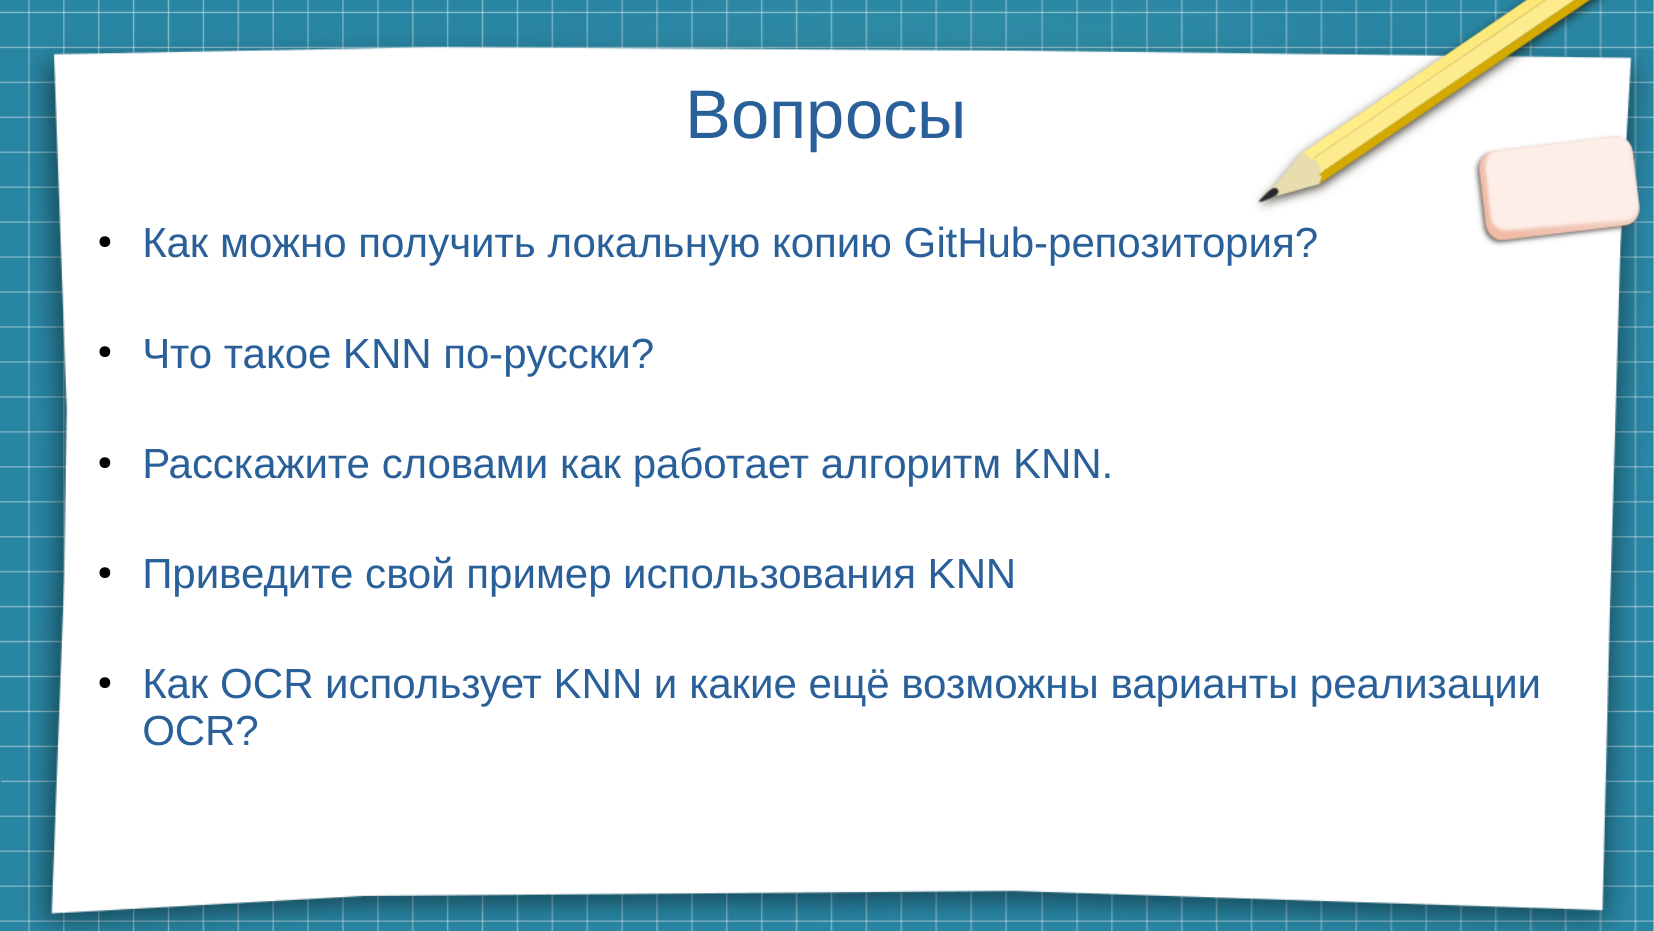

# Вопросы
Как можно получить локальную копию GitHub-репозитория?
Что такое KNN по-русски?
Расскажите словами как работает алгоритм KNN.
Приведите свой пример использования KNN
Как OCR использует KNN и какие ещё возможны варианты реализации OCR?